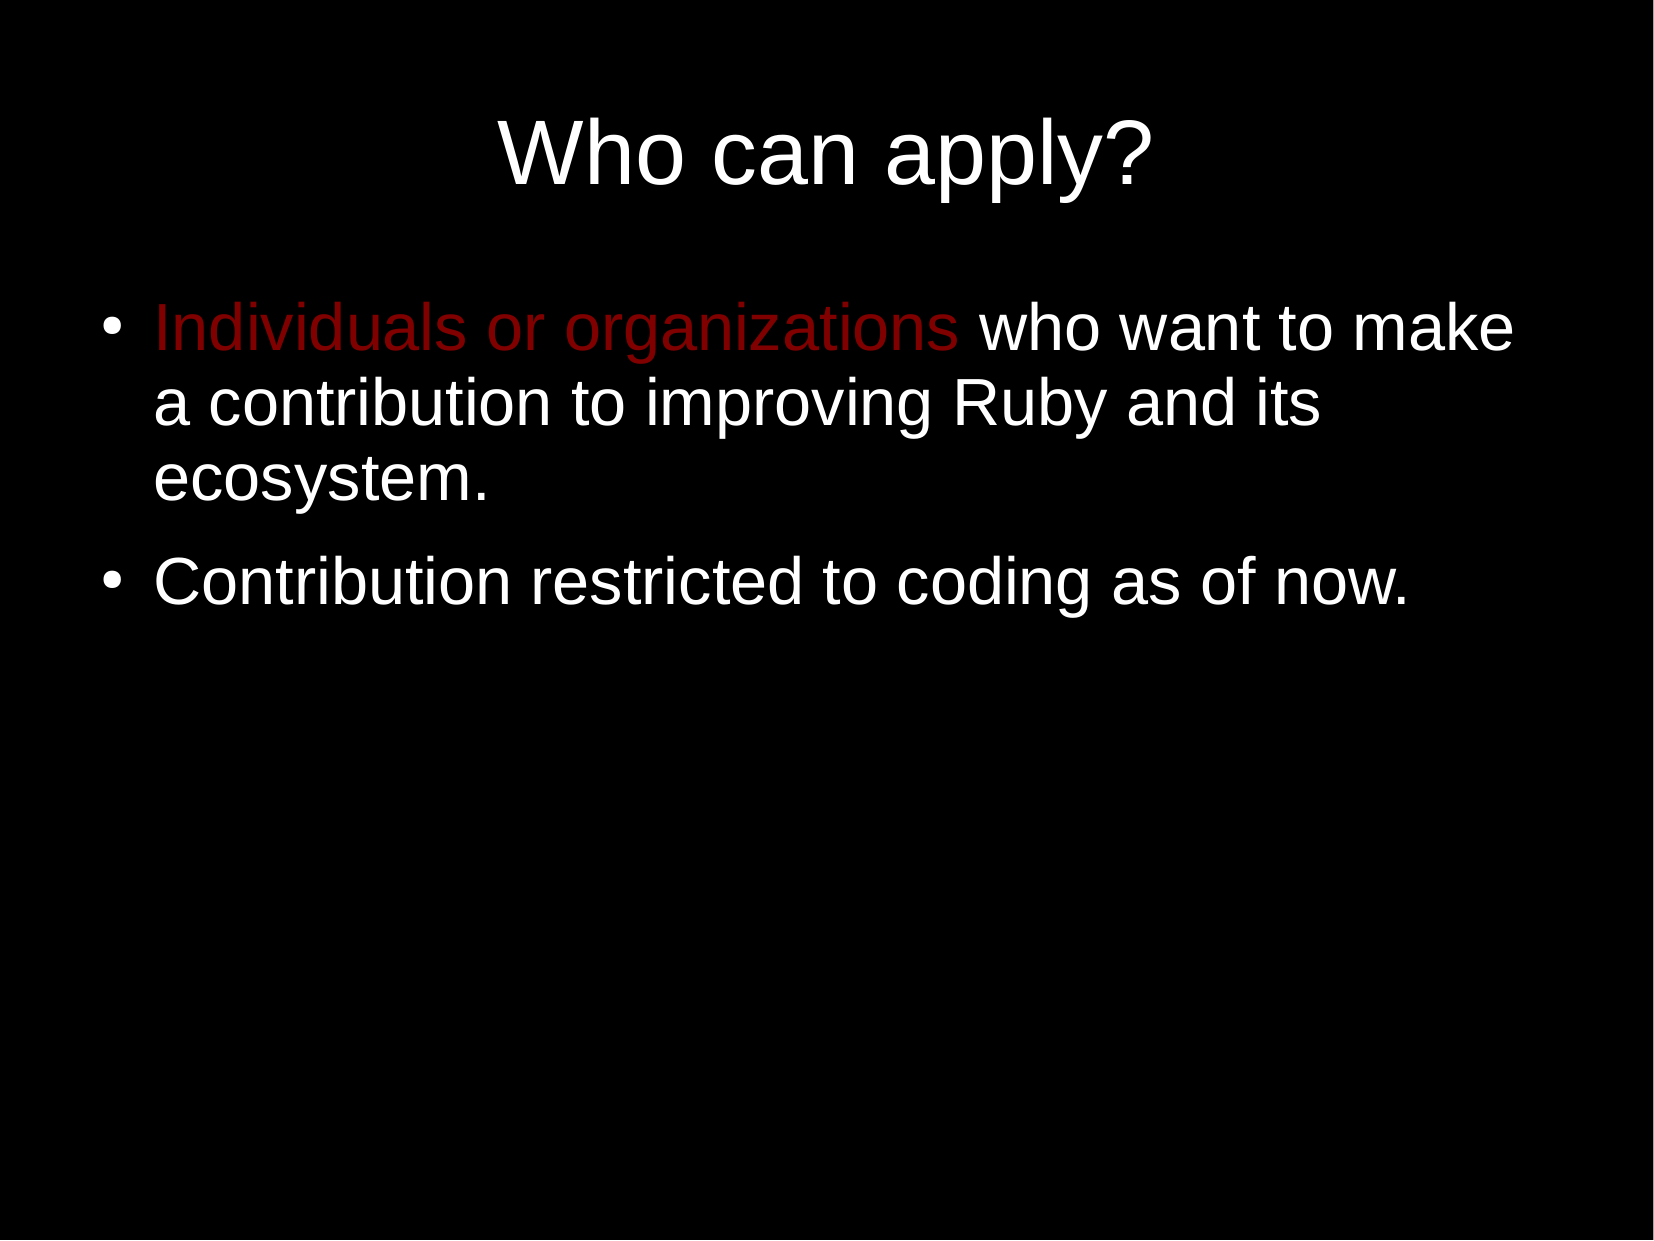

# Who can apply?
Individuals or organizations who want to make a contribution to improving Ruby and its ecosystem.
Contribution restricted to coding as of now.